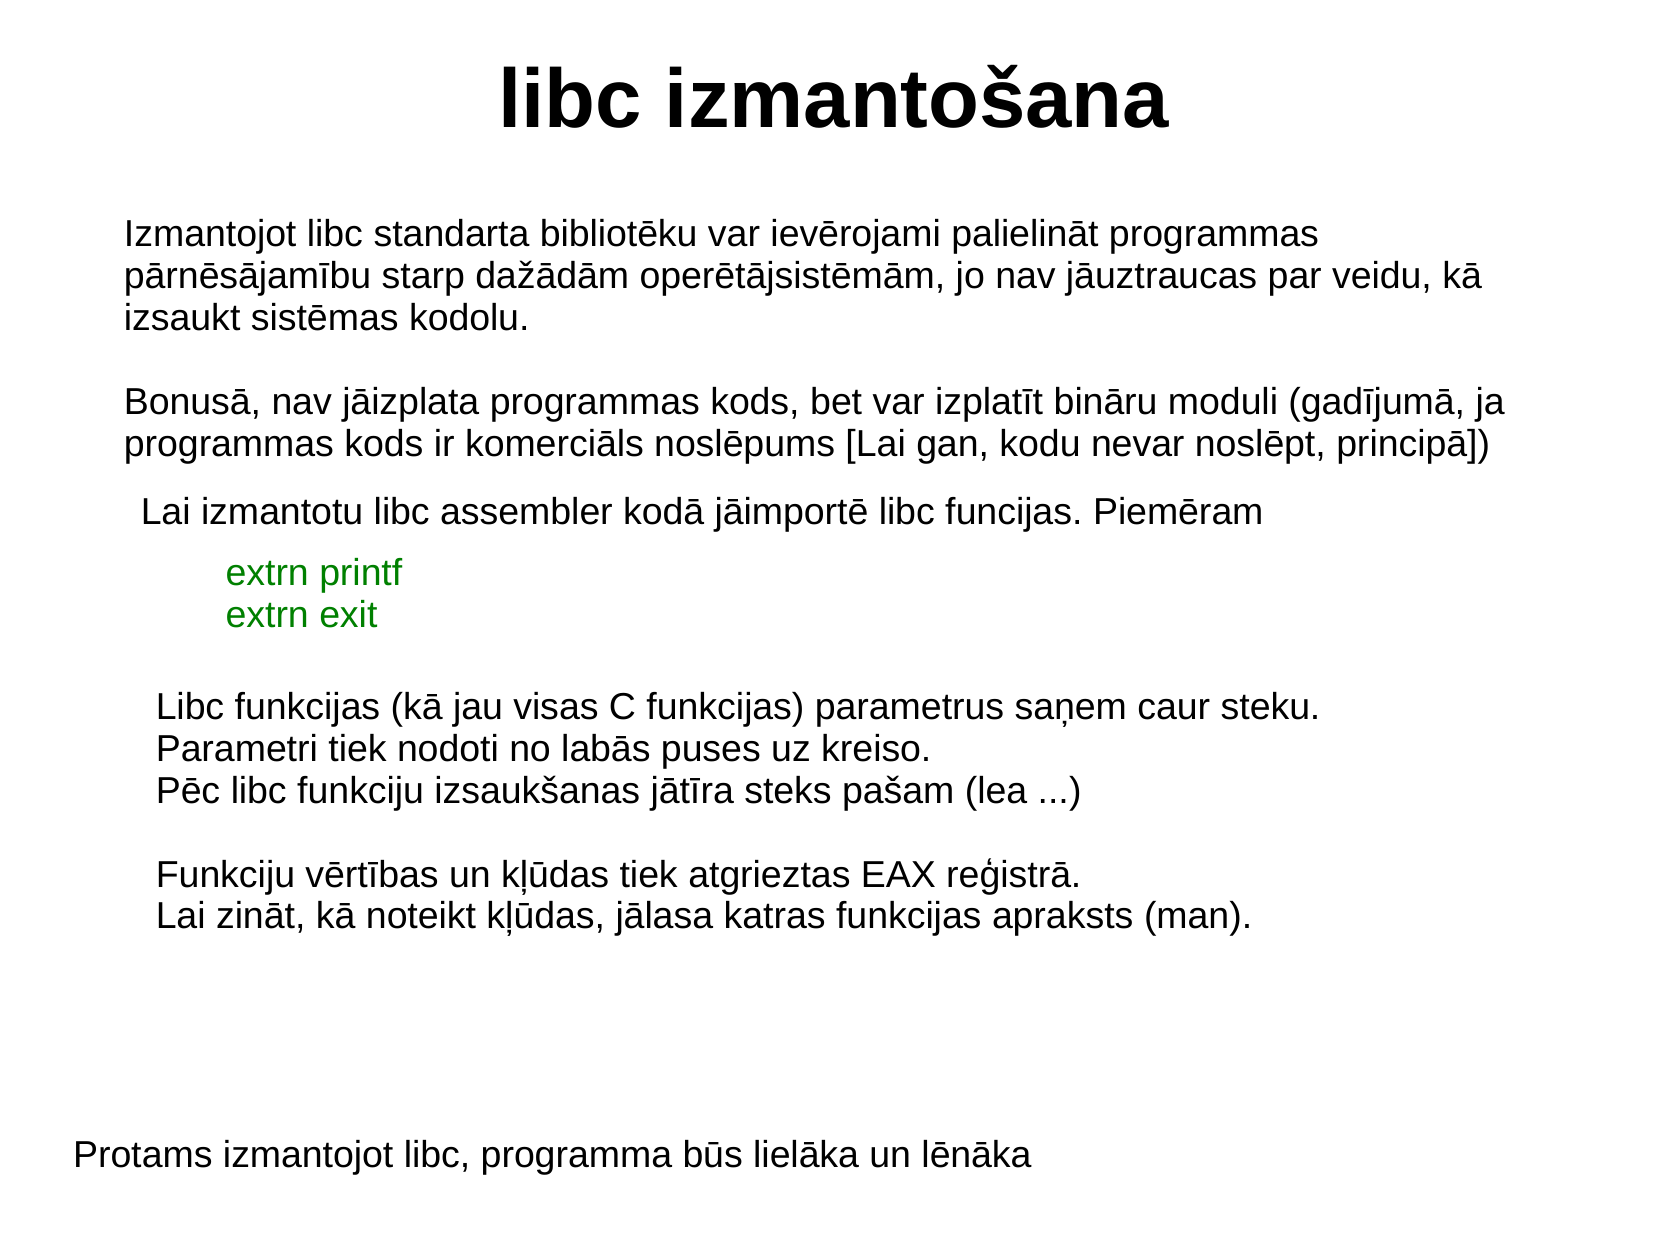

libc izmantošana
Izmantojot libc standarta bibliotēku var ievērojami palielināt programmas pārnēsājamību starp dažādām operētājsistēmām, jo nav jāuztraucas par veidu, kā izsaukt sistēmas kodolu.
Bonusā, nav jāizplata programmas kods, bet var izplatīt bināru moduli (gadījumā, ja programmas kods ir komerciāls noslēpums [Lai gan, kodu nevar noslēpt, principā])
Lai izmantotu libc assembler kodā jāimportē libc funcijas. Piemēram
extrn printf
extrn exit
Libc funkcijas (kā jau visas C funkcijas) parametrus saņem caur steku.
Parametri tiek nodoti no labās puses uz kreiso.
Pēc libc funkciju izsaukšanas jātīra steks pašam (lea ...)
Funkciju vērtības un kļūdas tiek atgrieztas EAX reģistrā.
Lai zināt, kā noteikt kļūdas, jālasa katras funkcijas apraksts (man).
Protams izmantojot libc, programma būs lielāka un lēnāka